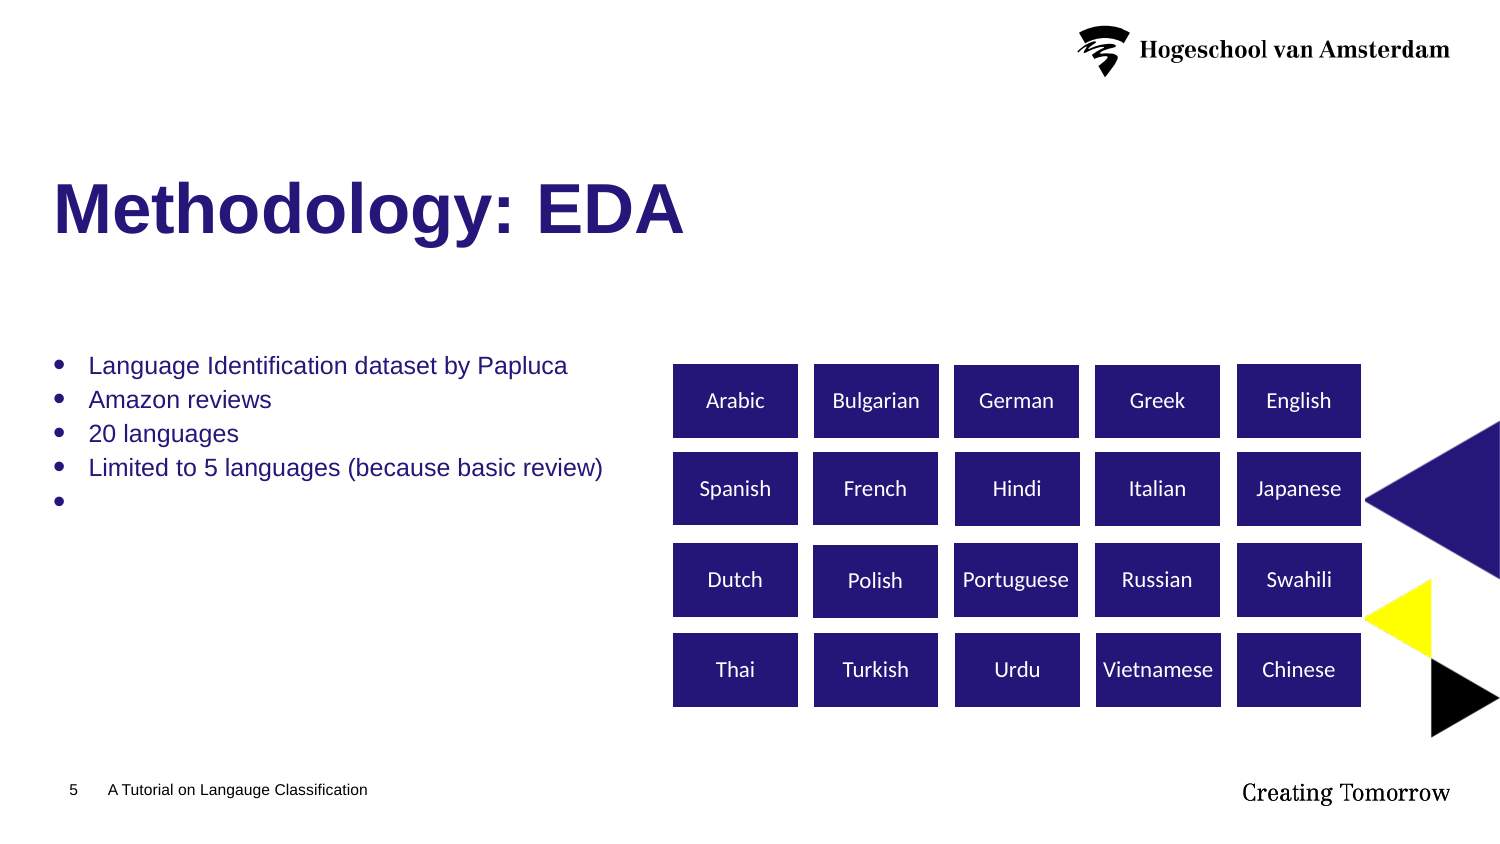

Methodology: EDA
# Language Identification dataset by Papluca
Amazon reviews
20 languages
Limited to 5 languages (because basic review)
Arabic
Bulgarian
English
Arabic
Bulgarian
German
Greek
German
Greek
Spanish
French
French
Hindi
Italian
Japanese
Hindi
Japanese
Dutch
Portuguese
Russian
Dutch
Swahili
Swahili
Polish
Polish
Thai
Turkish
Urdu
Vietnamese
Chinese
Thai
Turkish
Urdu
Vietnamese
Chinese
A Tutorial on Langauge Classification